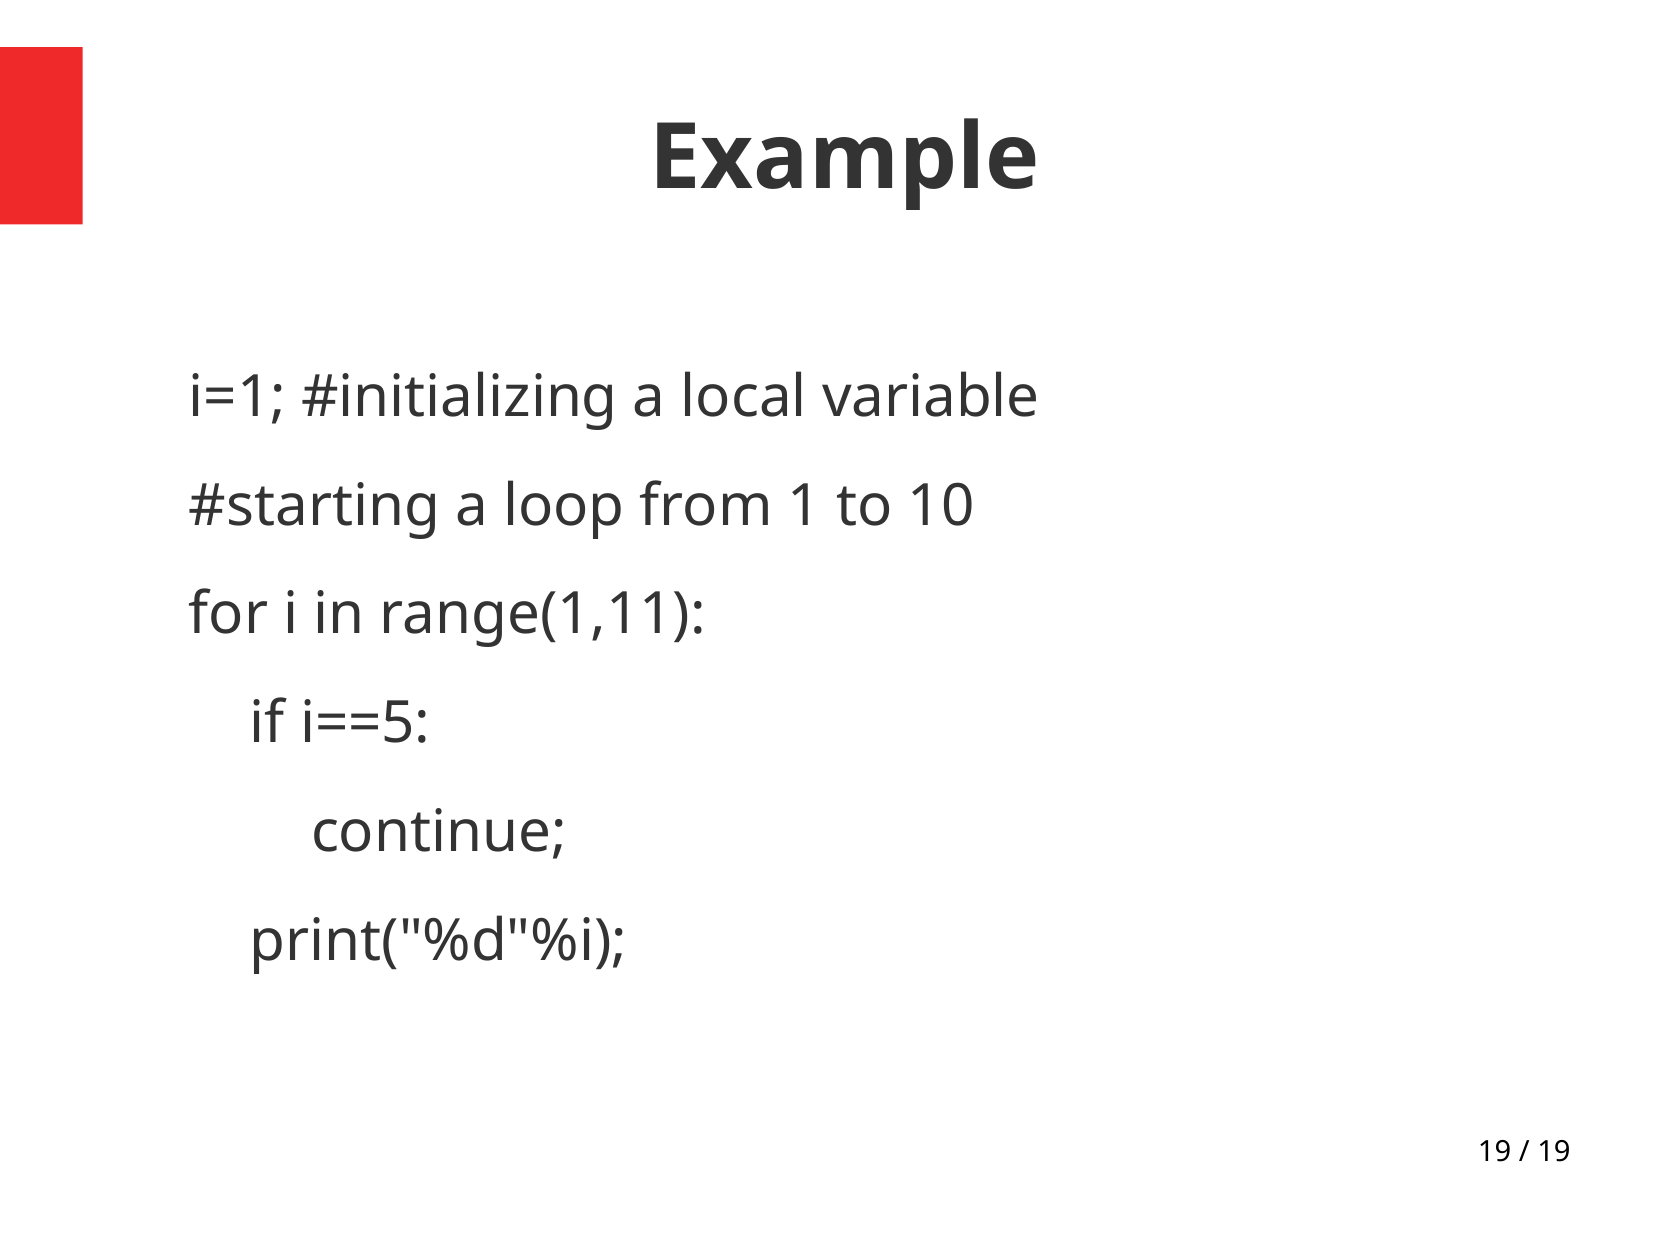

# Example
i=1; #initializing a local variable
#starting a loop from 1 to 10
for i in range(1,11):
 if i==5:
 continue;
 print("%d"%i);
19